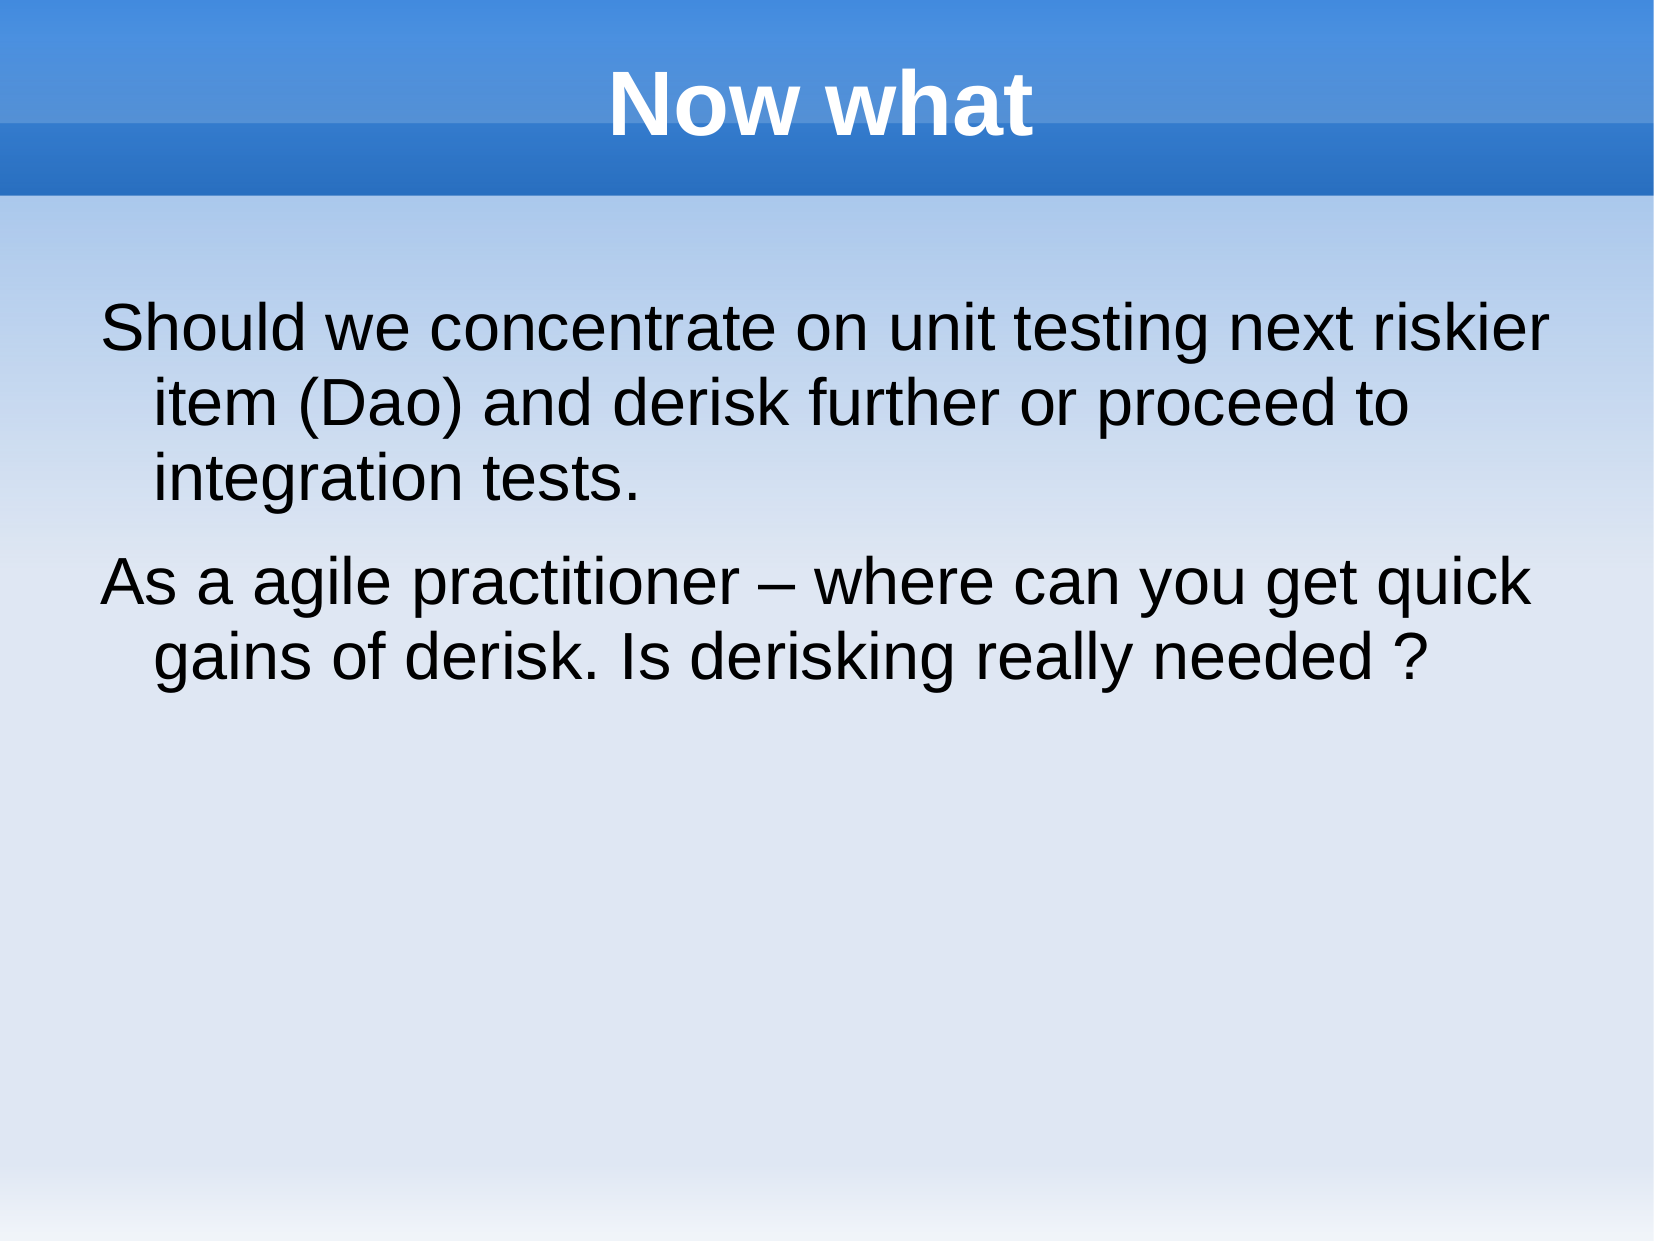

# Now what
Should we concentrate on unit testing next riskier item (Dao) and derisk further or proceed to integration tests.
As a agile practitioner – where can you get quick gains of derisk. Is derisking really needed ?